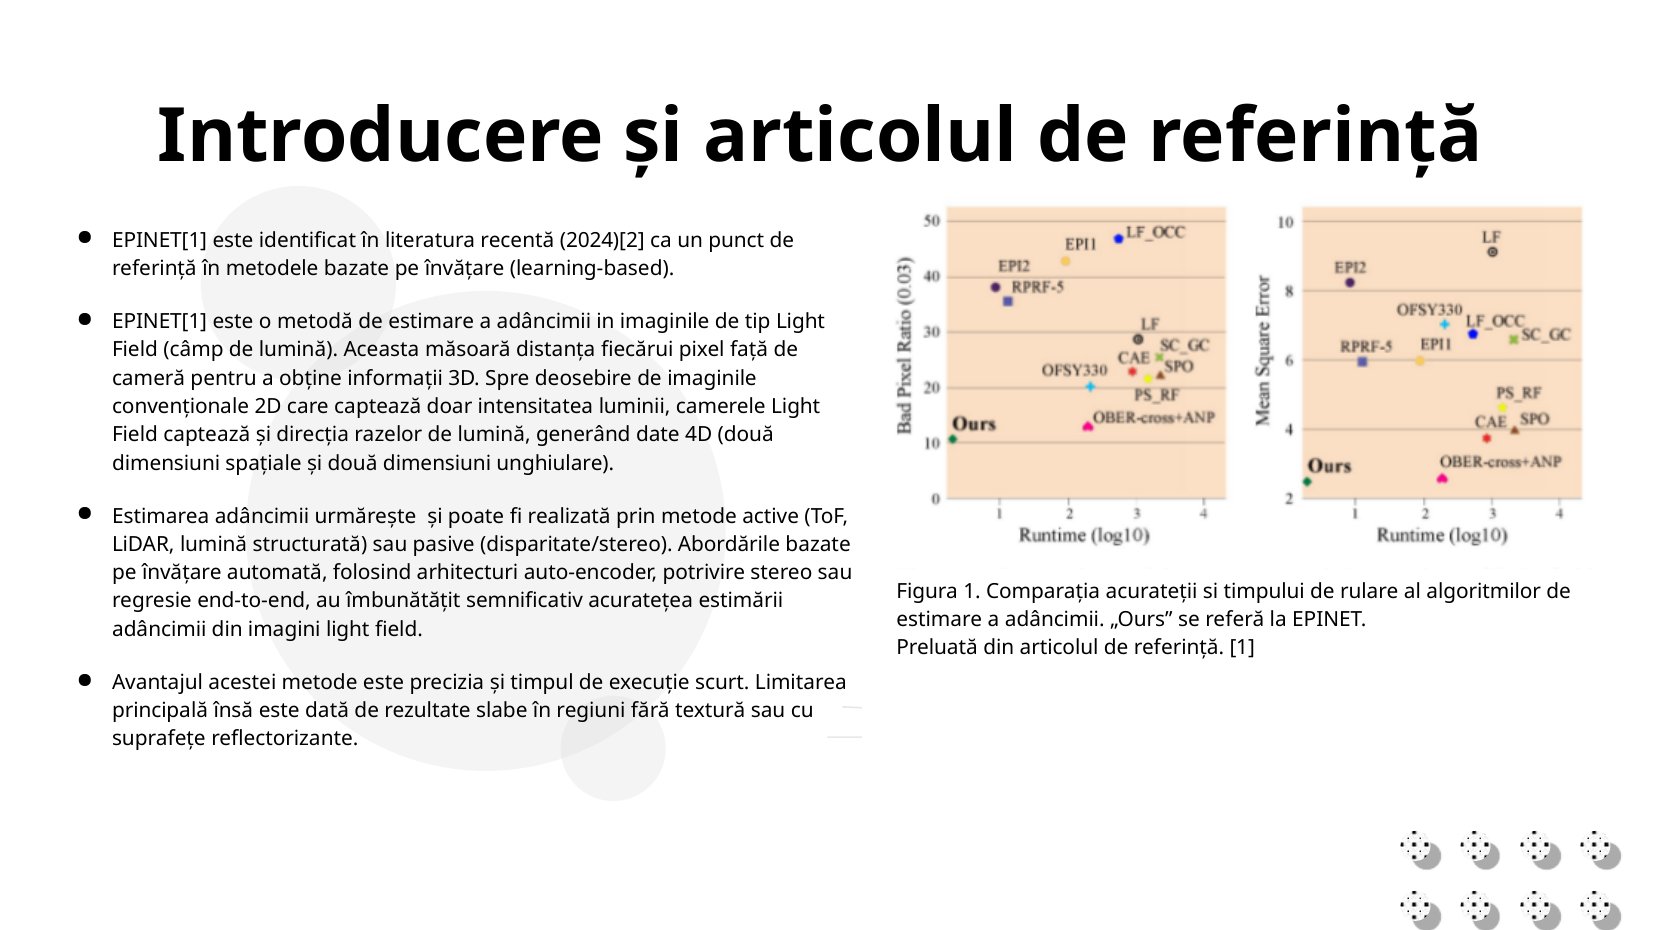

# Introducere și articolul de referință
EPINET[1] este identificat în literatura recentă (2024)[2] ca un punct de referință în metodele bazate pe învățare (learning-based).
EPINET[1] este o metodă de estimare a adâncimii in imaginile de tip Light Field (câmp de lumină). Aceasta măsoară distanța fiecărui pixel față de cameră pentru a obține informații 3D. Spre deosebire de imaginile convenționale 2D care captează doar intensitatea luminii, camerele Light Field captează și direcția razelor de lumină, generând date 4D (două dimensiuni spațiale și două dimensiuni unghiulare).
Estimarea adâncimii urmărește și poate fi realizată prin metode active (ToF, LiDAR, lumină structurată) sau pasive (disparitate/stereo). Abordările bazate pe învățare automată, folosind arhitecturi auto-encoder, potrivire stereo sau regresie end-to-end, au îmbunătățit semnificativ acuratețea estimării adâncimii din imagini light field.
Avantajul acestei metode este precizia și timpul de execuție scurt. Limitarea principală însă este dată de rezultate slabe în regiuni fără textură sau cu suprafețe reflectorizante.
Figura 1. Comparația acurateții si timpului de rulare al algoritmilor de estimare a adâncimii. „Ours” se referă la EPINET.
Preluată din articolul de referință. [1]